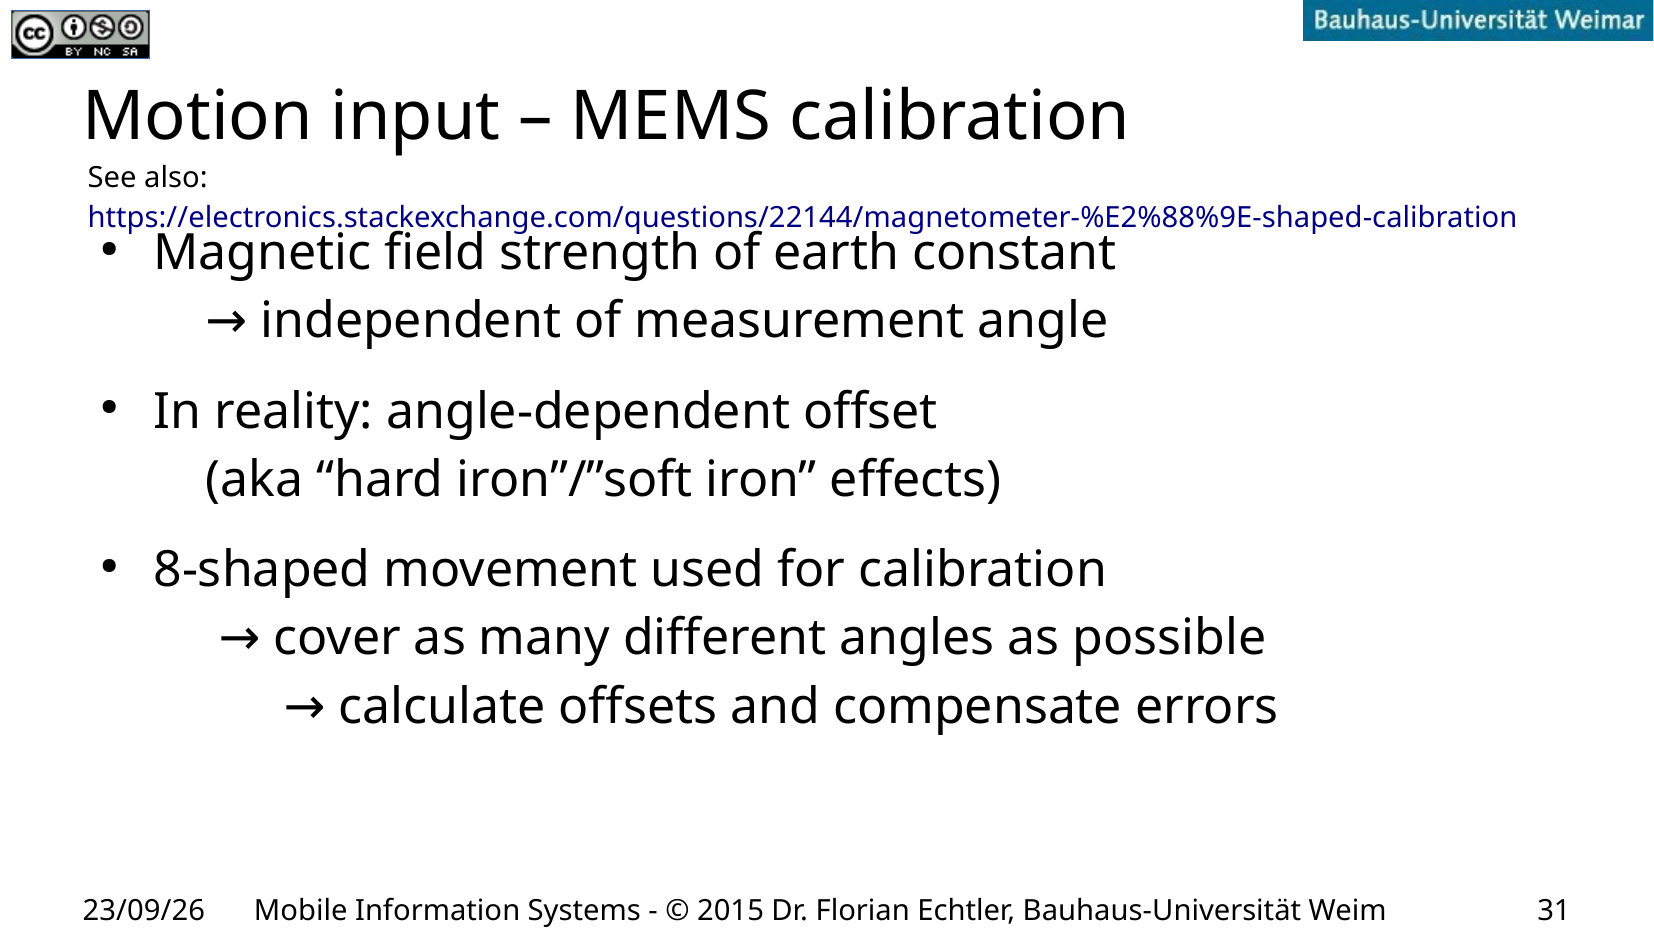

# Motion input – MEMS calibration
See also: https://electronics.stackexchange.com/questions/22144/magnetometer-%E2%88%9E-shaped-calibration
Magnetic field strength of earth constant → independent of measurement angle
In reality: angle-dependent offset (aka “hard iron”/”soft iron” effects)
8-shaped movement used for calibration → cover as many different angles as possible → calculate offsets and compensate errors
Mobile Information Systems - © 2015 Dr. Florian Echtler, Bauhaus-Universität Weimar
31